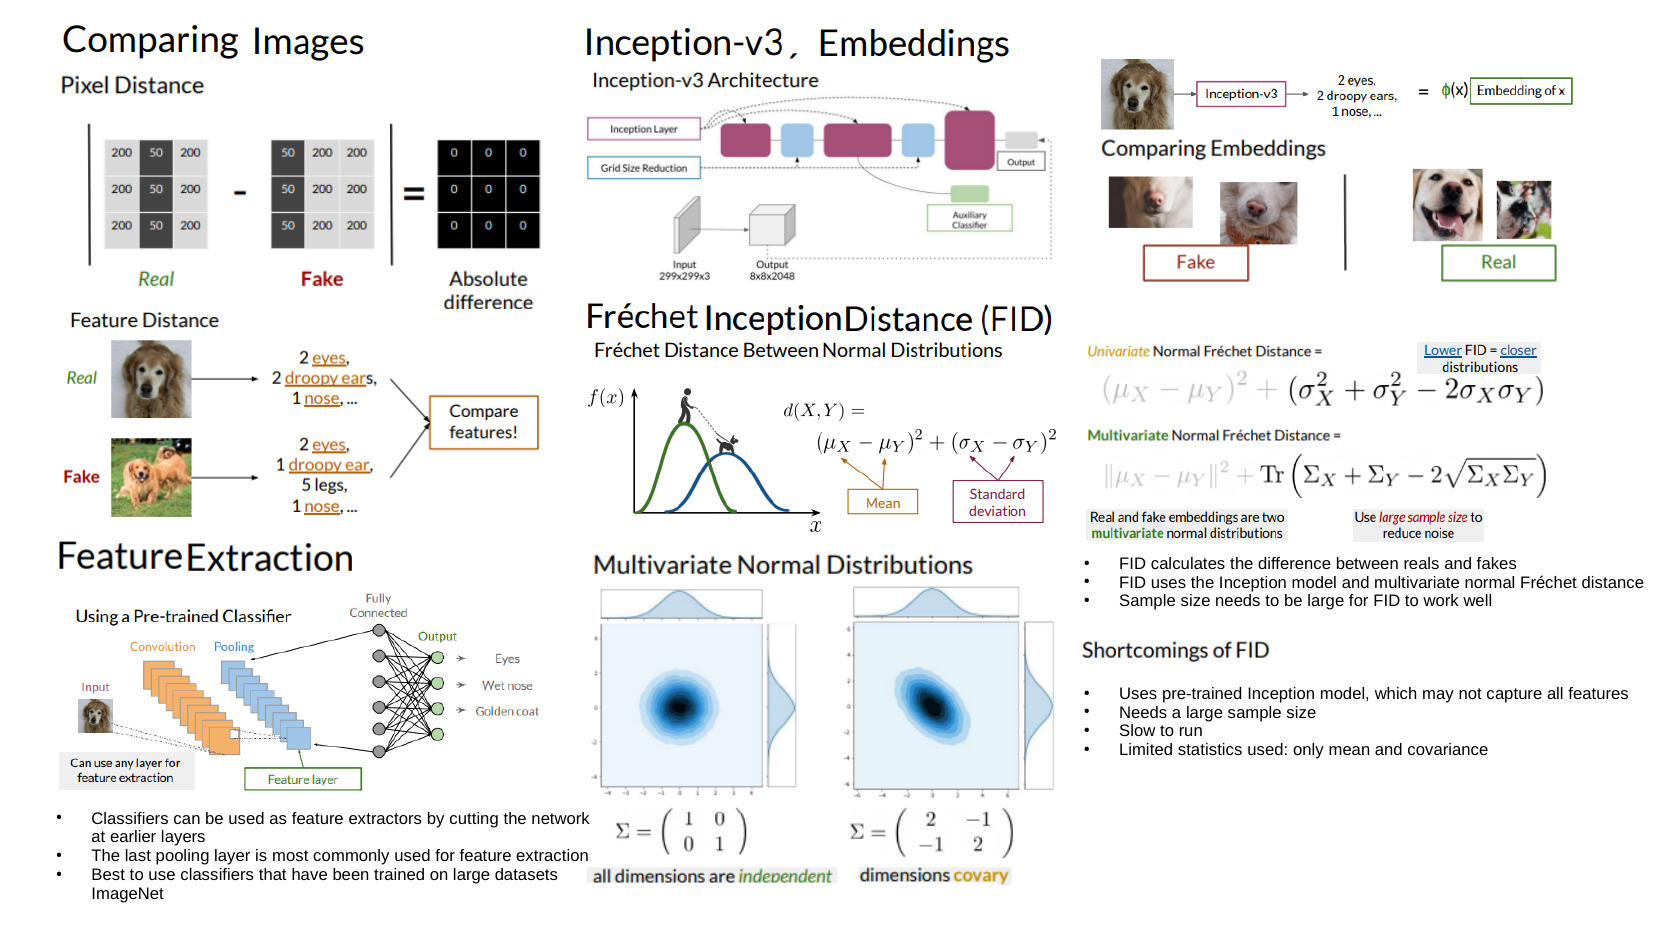

FID calculates the difference between reals and fakes
FID uses the Inception model and multivariate normal Fréchet distance
Sample size needs to be large for FID to work well
Uses pre-trained Inception model, which may not capture all features
Needs a large sample size
Slow to run
Limited statistics used: only mean and covariance
Classifiers can be used as feature extractors by cutting the network
at earlier layers
The last pooling layer is most commonly used for feature extraction
Best to use classifiers that have been trained on large datasets
ImageNet